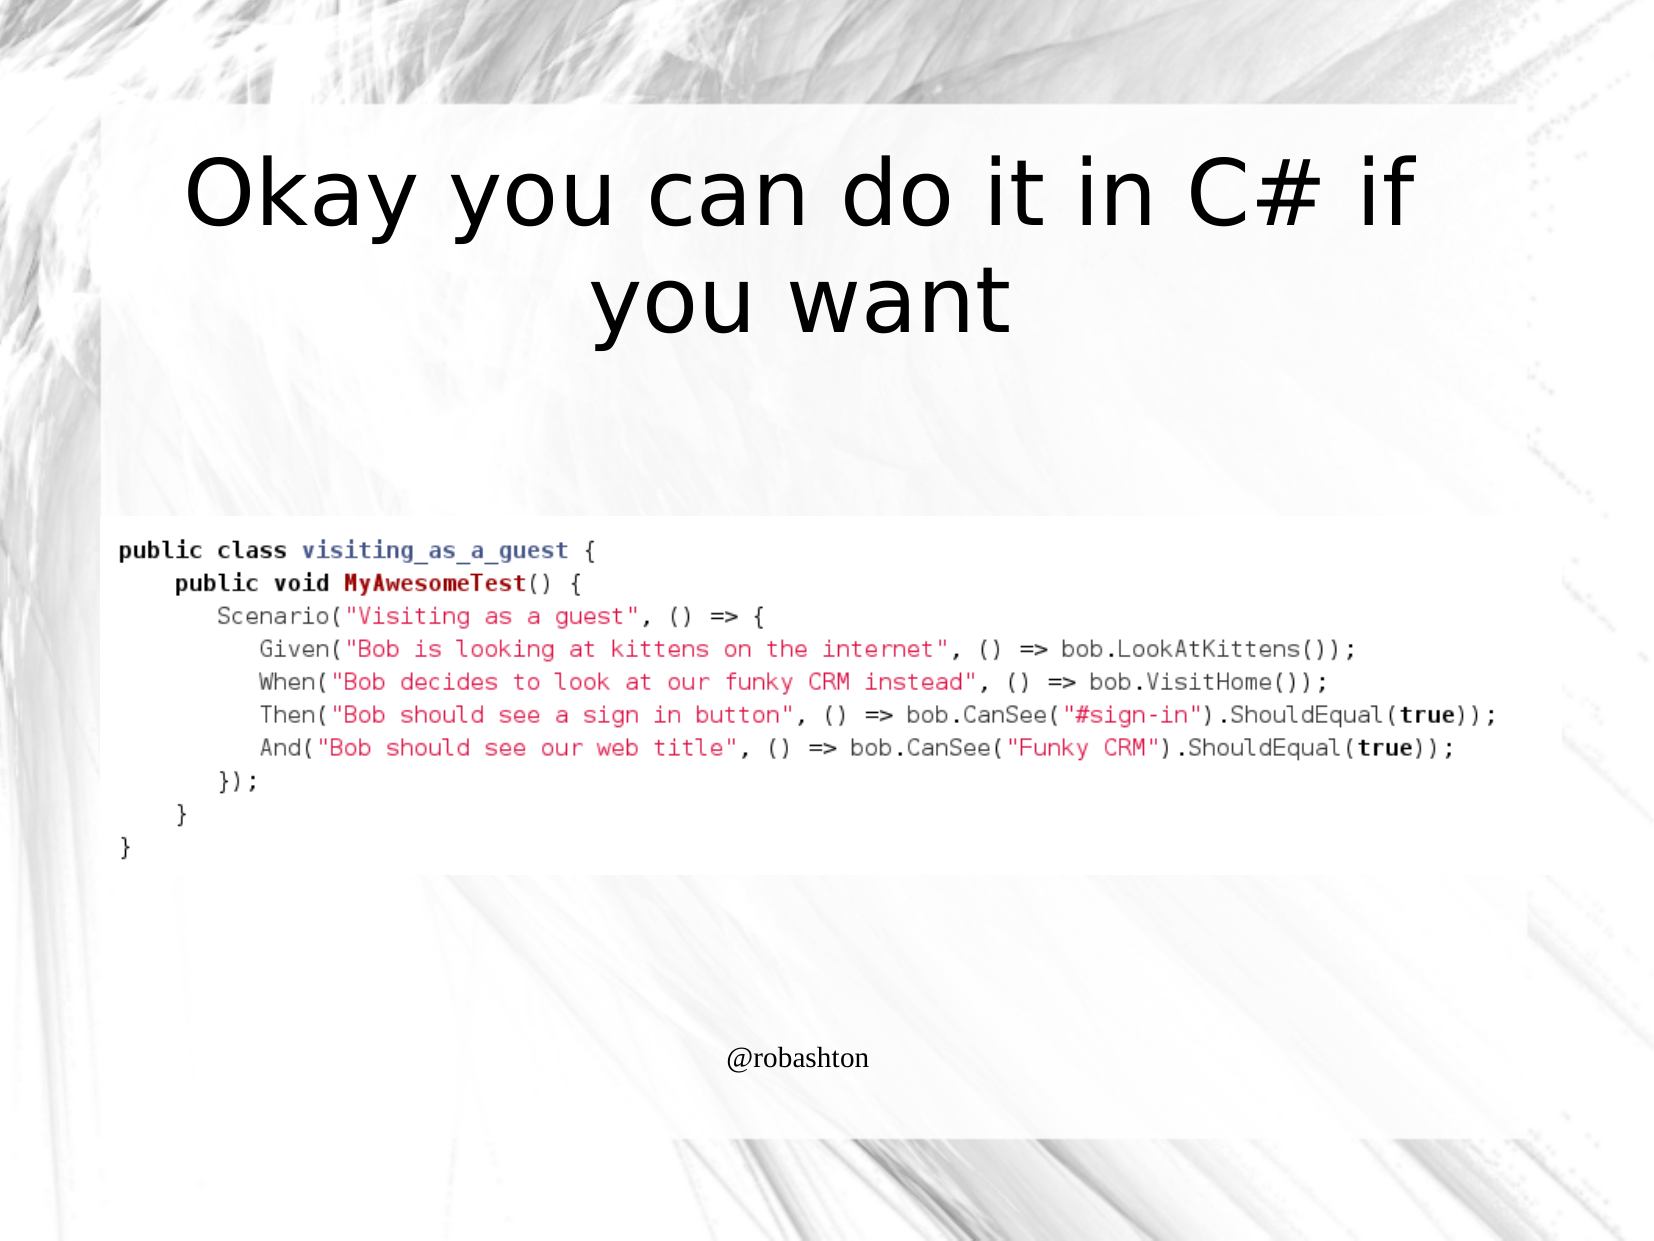

# Okay you can do it in C# if you want
@robashton